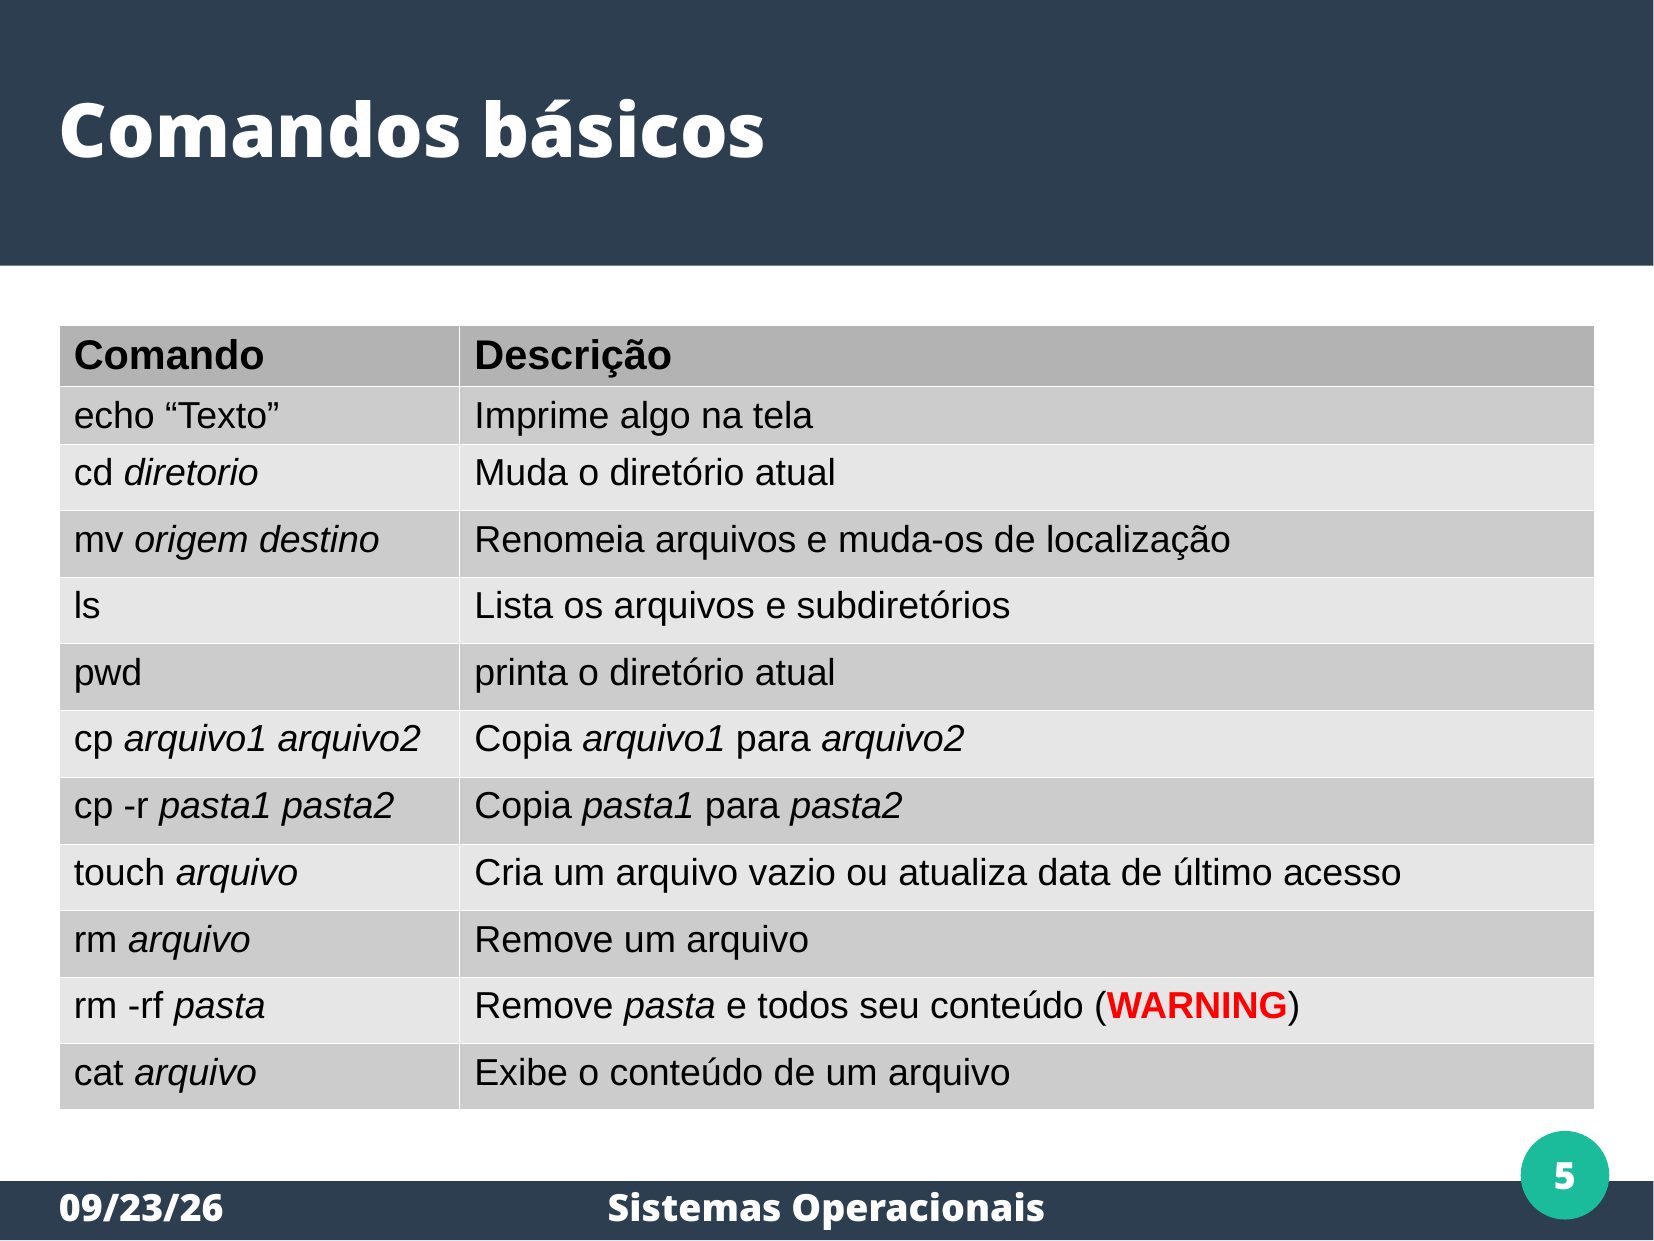

# Comandos básicos
| Comando | Descrição |
| --- | --- |
| echo “Texto” | Imprime algo na tela |
| cd diretorio | Muda o diretório atual |
| mv origem destino | Renomeia arquivos e muda-os de localização |
| ls | Lista os arquivos e subdiretórios |
| pwd | printa o diretório atual |
| cp arquivo1 arquivo2 | Copia arquivo1 para arquivo2 |
| cp -r pasta1 pasta2 | Copia pasta1 para pasta2 |
| touch arquivo | Cria um arquivo vazio ou atualiza data de último acesso |
| rm arquivo | Remove um arquivo |
| rm -rf pasta | Remove pasta e todos seu conteúdo (WARNING) |
| cat arquivo | Exibe o conteúdo de um arquivo |
5
Sistemas Operacionais